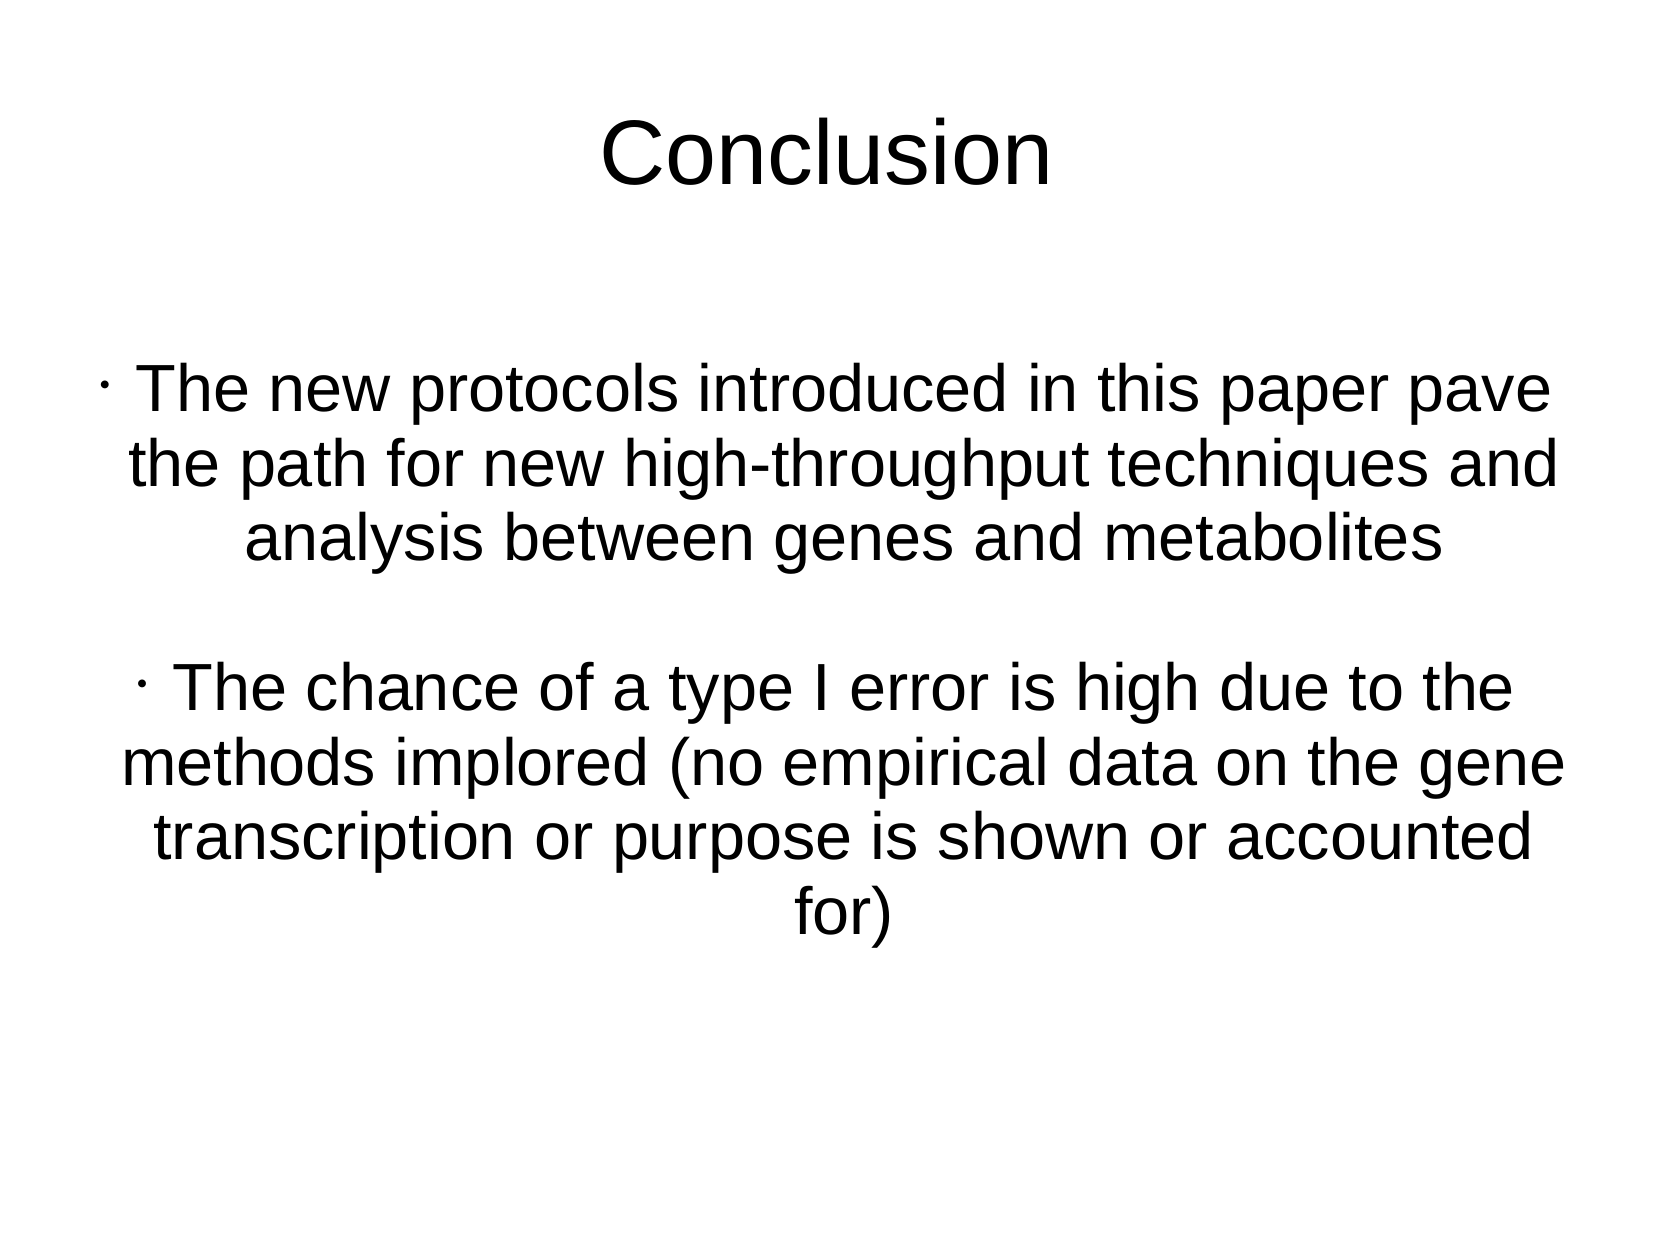

# Conclusion
The new protocols introduced in this paper pave the path for new high-throughput techniques and analysis between genes and metabolites
The chance of a type I error is high due to the methods implored (no empirical data on the gene transcription or purpose is shown or accounted for)